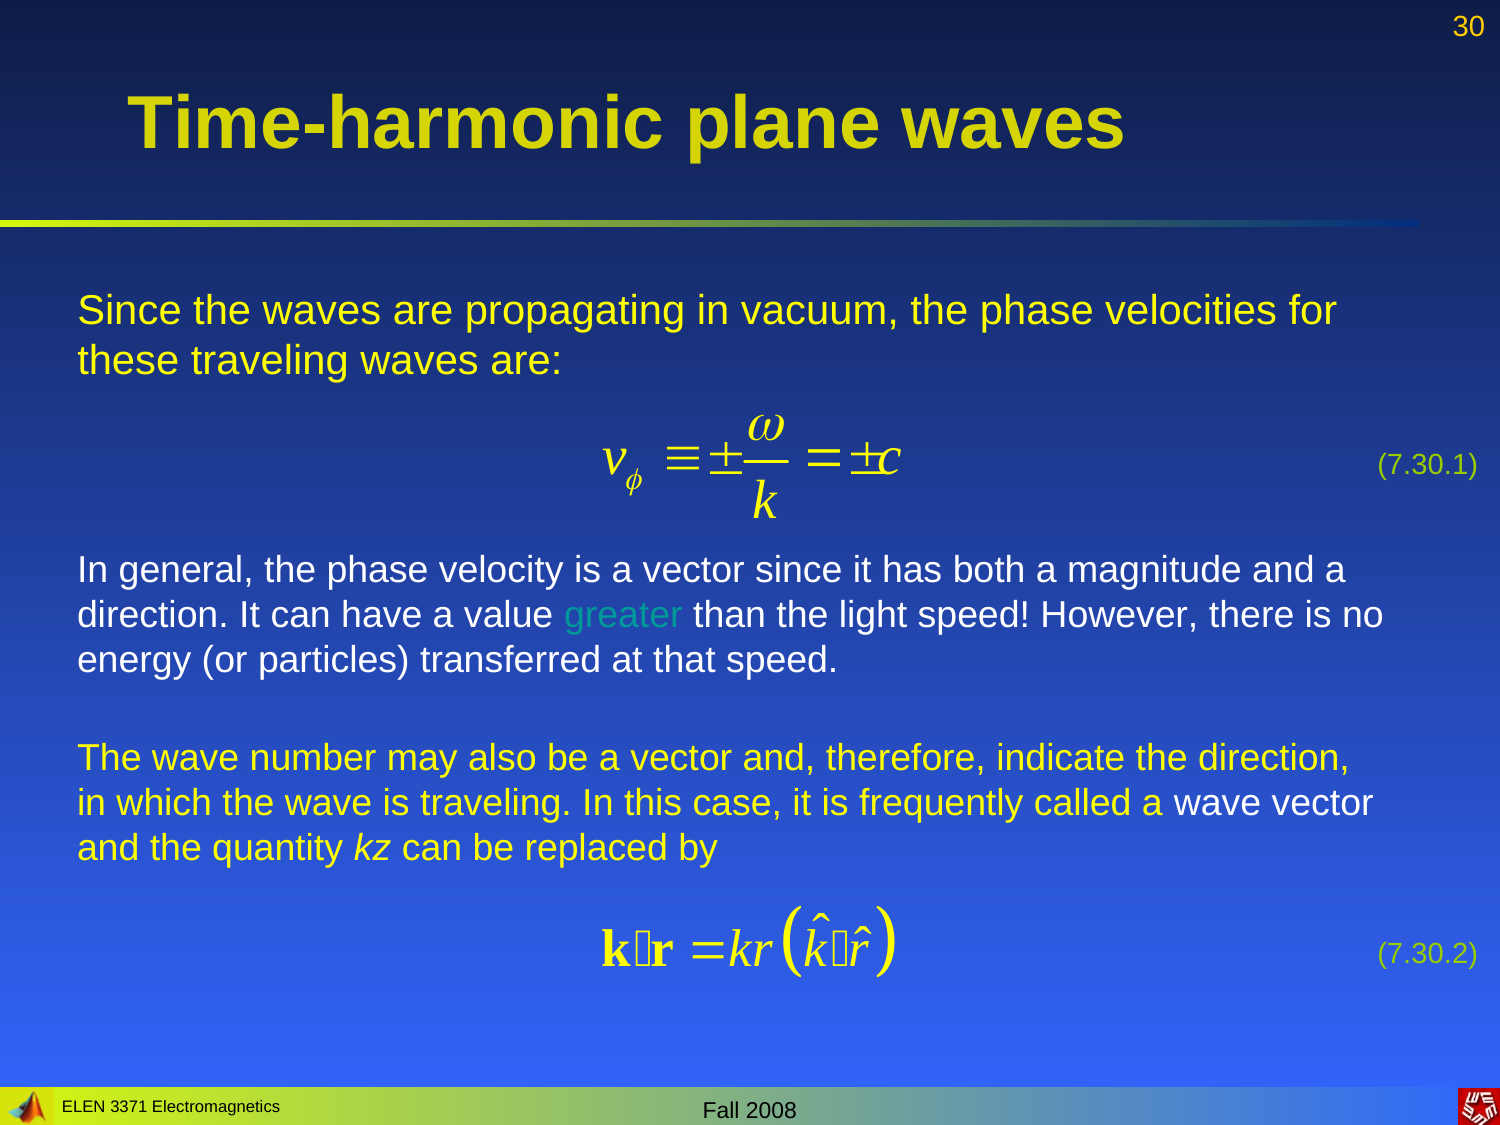

# Time-harmonic plane waves
Since the waves are propagating in vacuum, the phase velocities for these traveling waves are:
(7.30.1)
In general, the phase velocity is a vector since it has both a magnitude and a direction. It can have a value greater than the light speed! However, there is no energy (or particles) transferred at that speed.
The wave number may also be a vector and, therefore, indicate the direction, in which the wave is traveling. In this case, it is frequently called a wave vector and the quantity kz can be replaced by
(7.30.2)